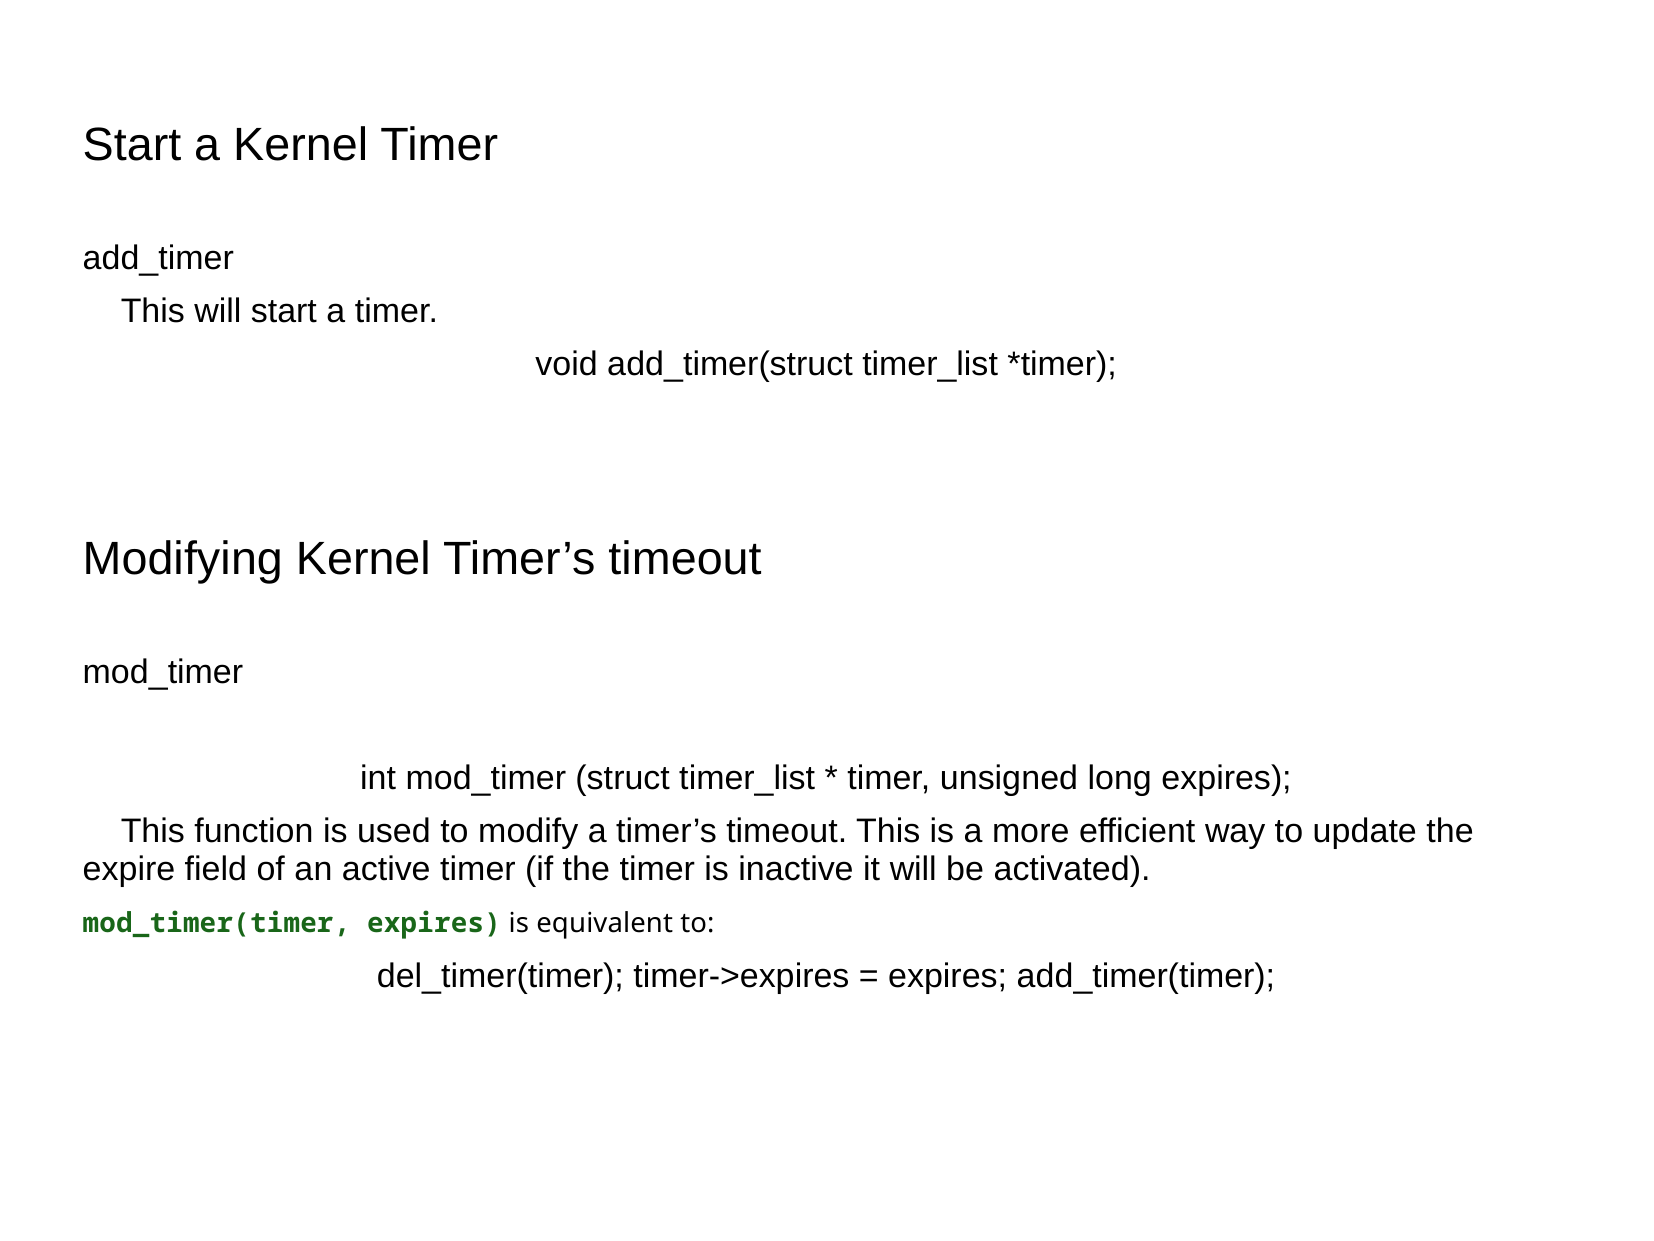

# Start a Kernel Timer
add_timer
This will start a timer.
void add_timer(struct timer_list *timer);
Modifying Kernel Timer’s timeout
mod_timer
int mod_timer (struct timer_list * timer, unsigned long expires);
This function is used to modify a timer’s timeout. This is a more efficient way to update the expire field of an active timer (if the timer is inactive it will be activated).
mod_timer(timer, expires) is equivalent to:
del_timer(timer); timer->expires = expires; add_timer(timer);